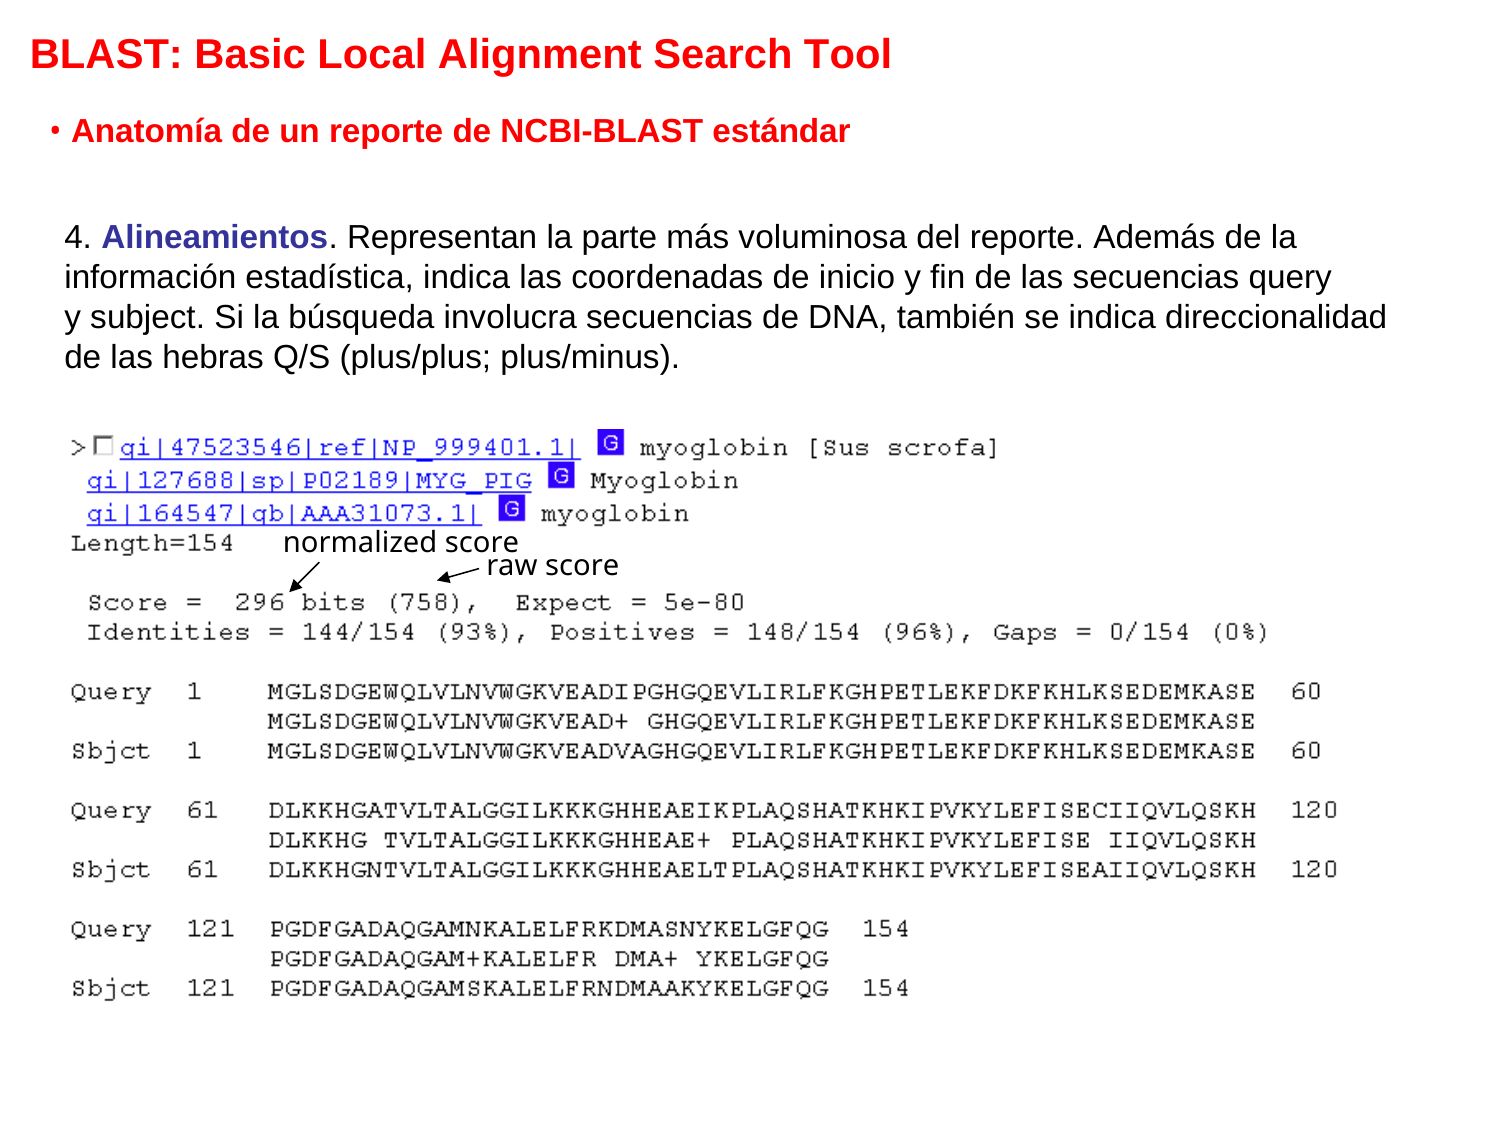

BLAST: Basic Local Alignment Search Tool
 Anatomía de un reporte de NCBI-BLAST estándar
4. Alineamientos. Representan la parte más voluminosa del reporte. Además de la información estadística, indica las coordenadas de inicio y fin de las secuencias query
y subject. Si la búsqueda involucra secuencias de DNA, también se indica direccionalidad de las hebras Q/S (plus/plus; plus/minus).
normalized score
raw score